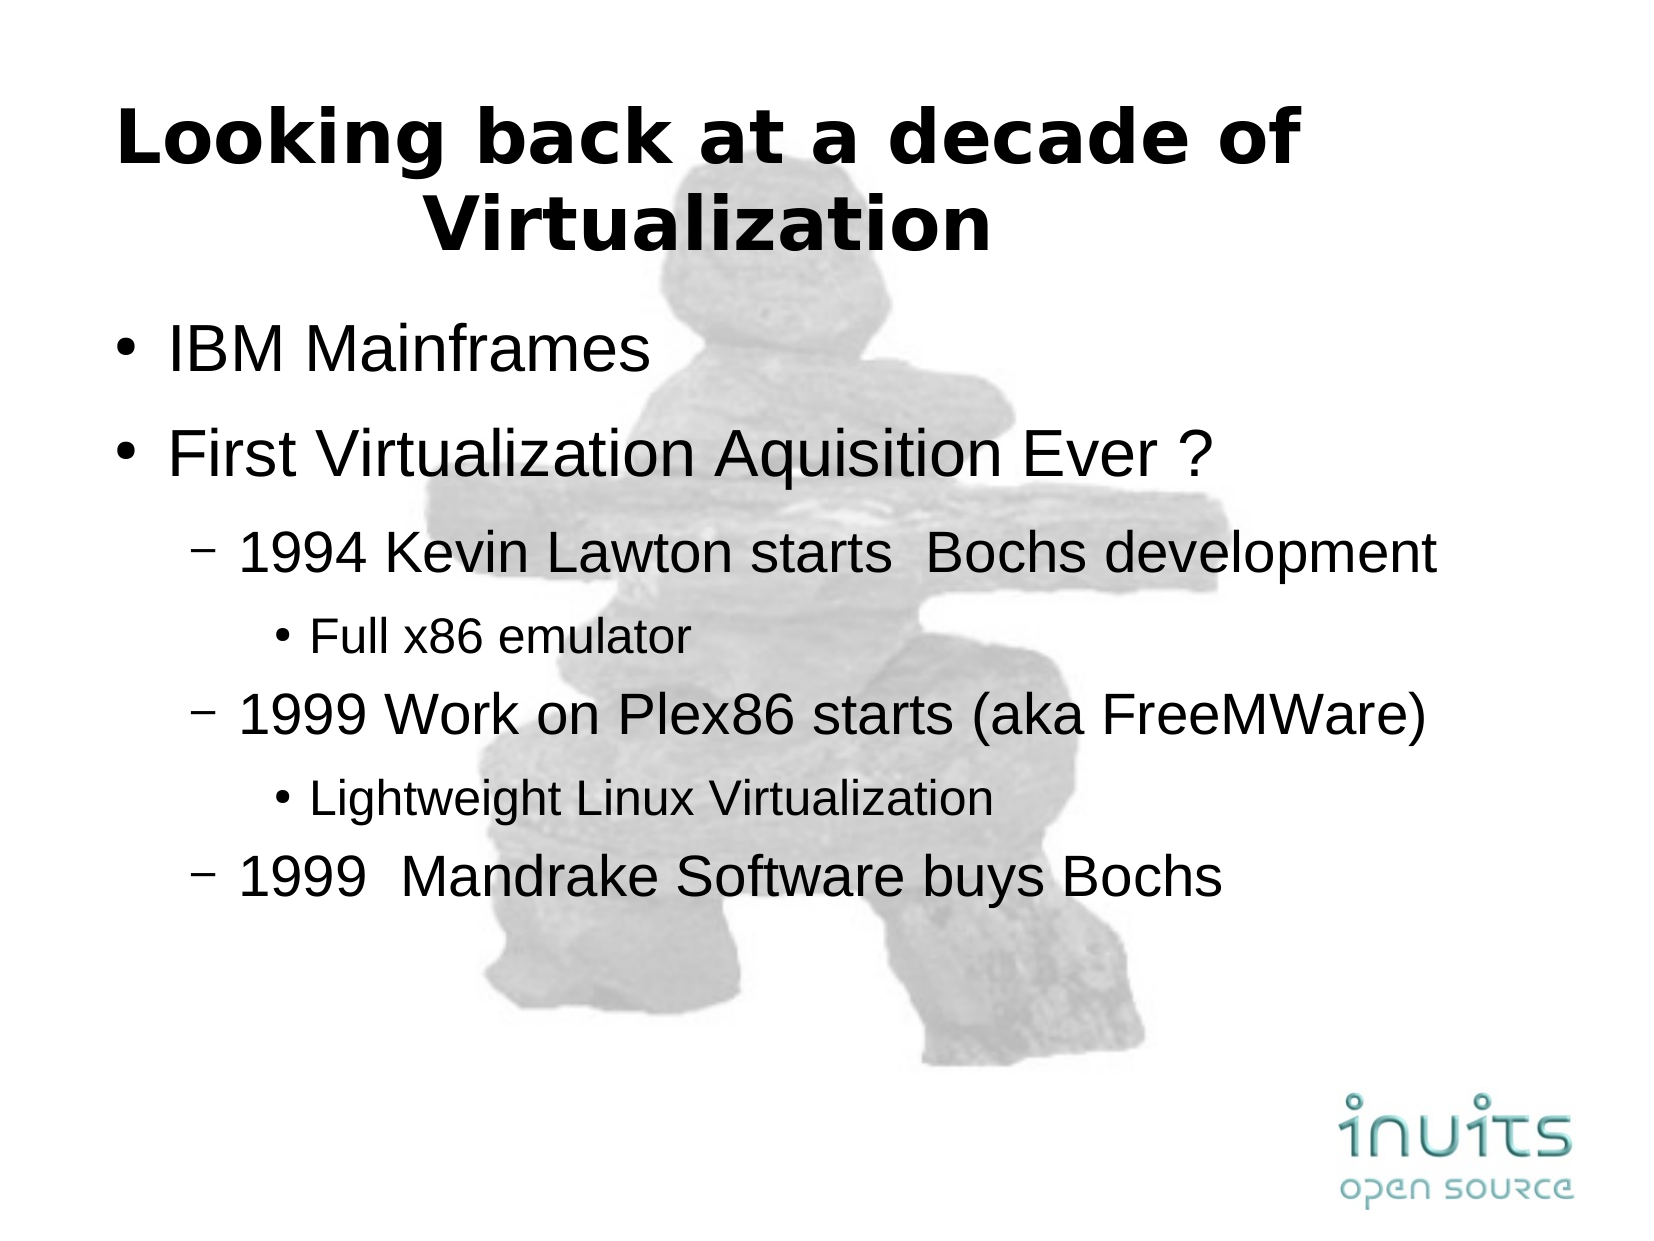

Looking back at a decade of Virtualization
# IBM Mainframes
First Virtualization Aquisition Ever ?
1994 Kevin Lawton starts Bochs development
Full x86 emulator
1999 Work on Plex86 starts (aka FreeMWare)
Lightweight Linux Virtualization
1999 Mandrake Software buys Bochs